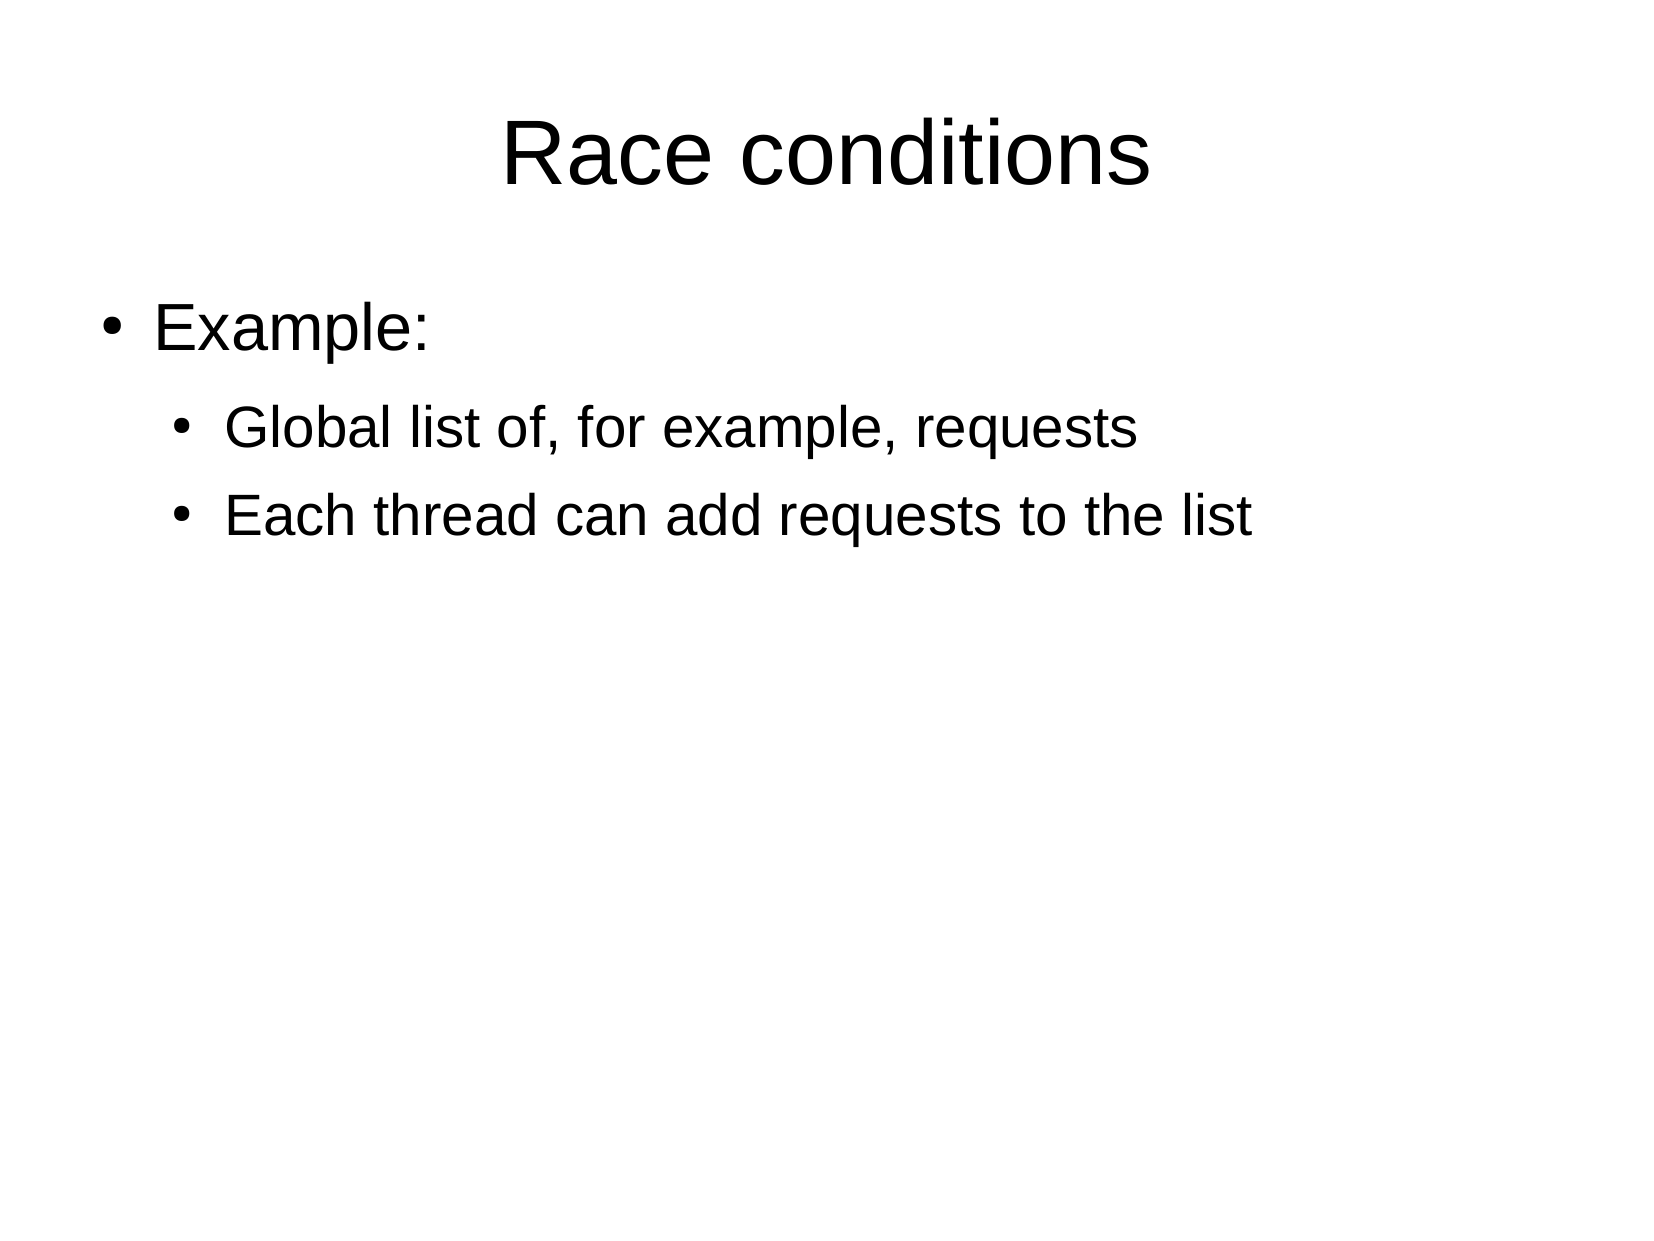

# Race conditions
Example:
Global list of, for example, requests
Each thread can add requests to the list